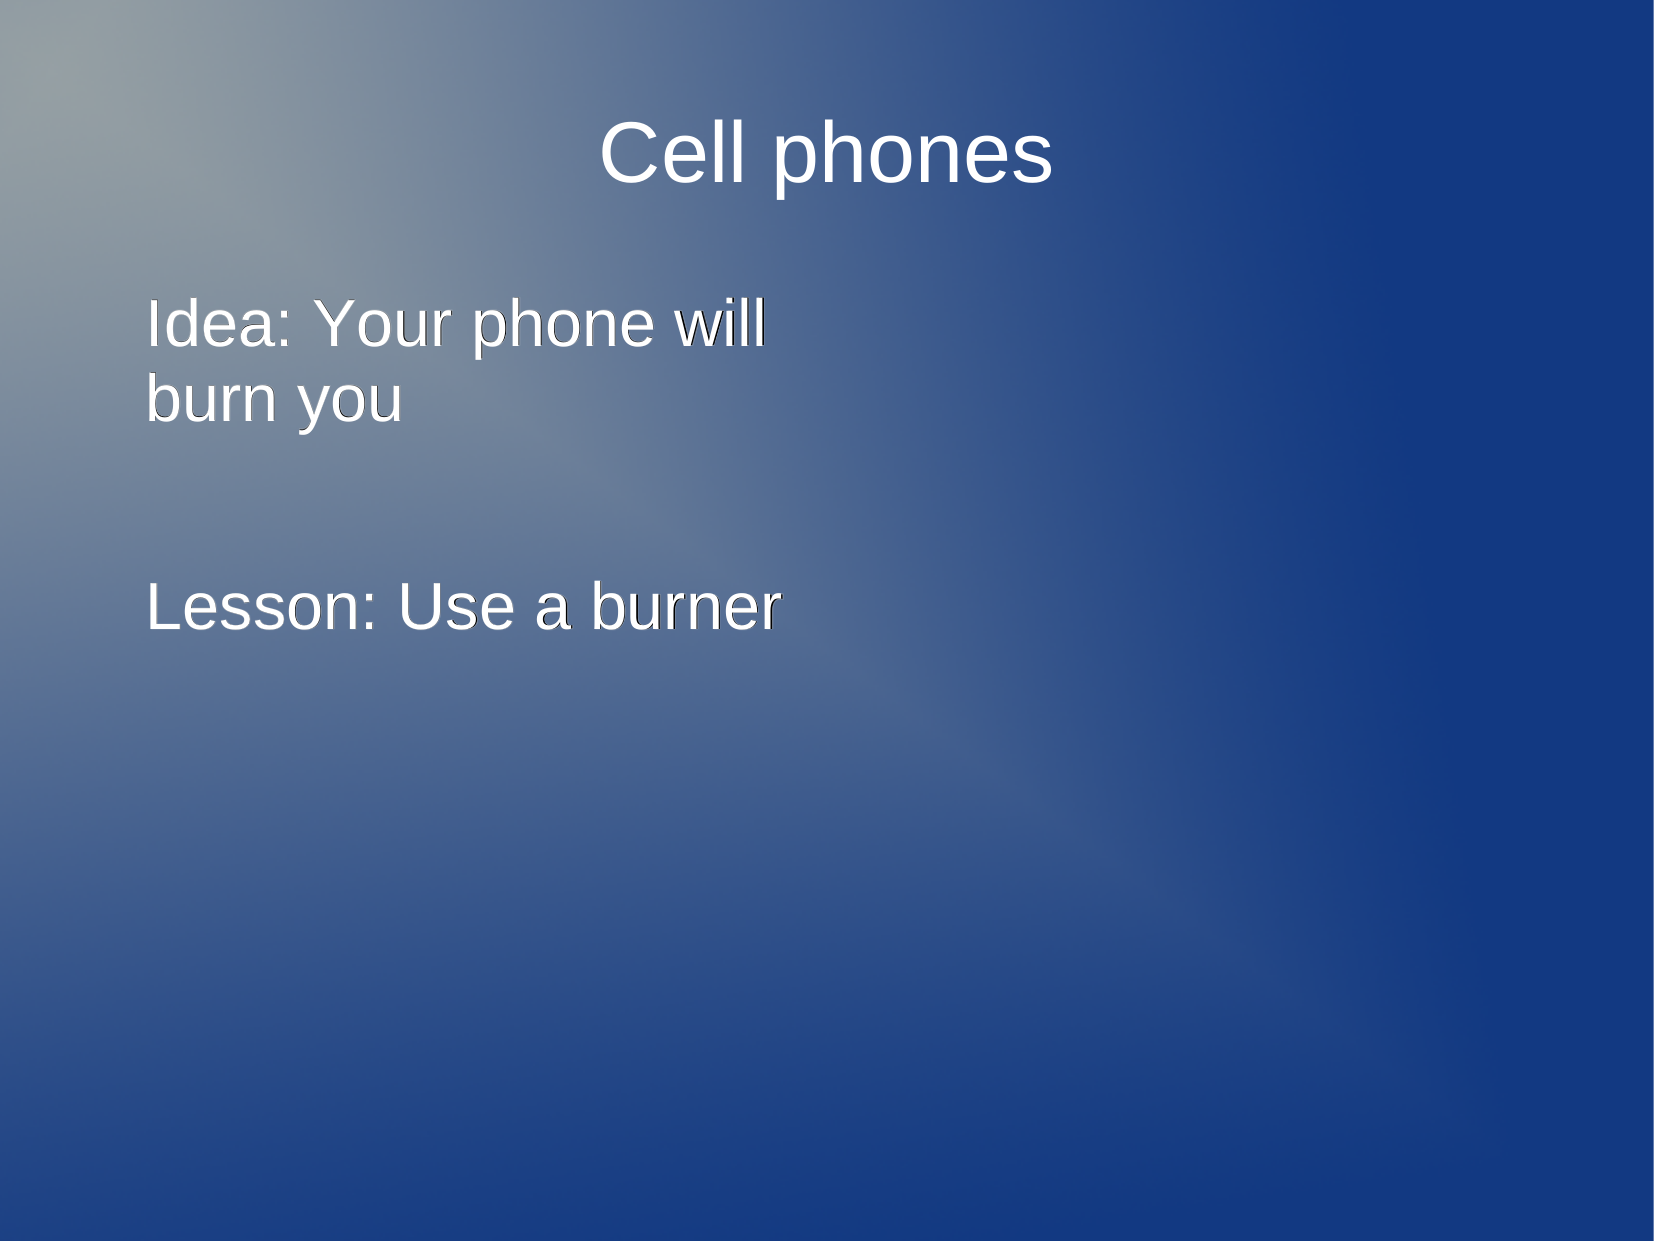

# Cell phones
Idea: Your phone will burn you
Lesson: Use a burner